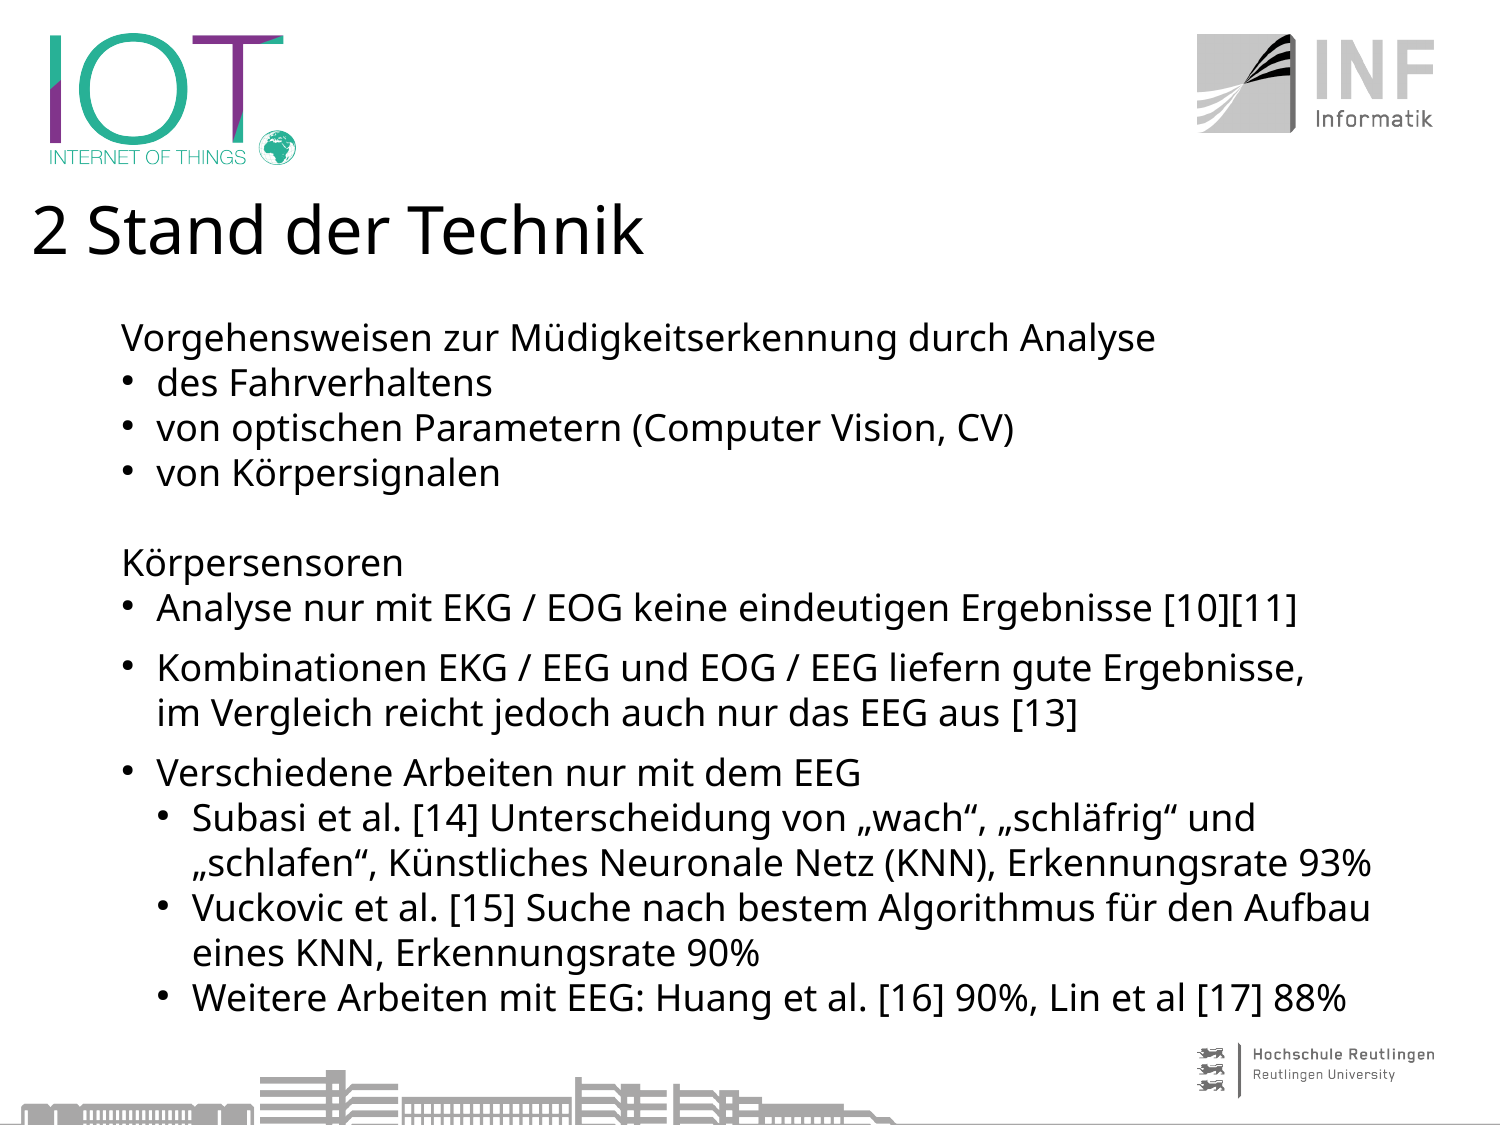

2 Stand der Technik
Vorgehensweisen zur Müdigkeitserkennung durch Analyse
des Fahrverhaltens
von optischen Parametern (Computer Vision, CV)
von Körpersignalen
Körpersensoren
Analyse nur mit EKG / EOG keine eindeutigen Ergebnisse [10][11]
Kombinationen EKG / EEG und EOG / EEG liefern gute Ergebnisse,
im Vergleich reicht jedoch auch nur das EEG aus [13]
Verschiedene Arbeiten nur mit dem EEG
Subasi et al. [14] Unterscheidung von „wach“, „schläfrig“ und „schlafen“, Künstliches Neuronale Netz (KNN), Erkennungsrate 93%
Vuckovic et al. [15] Suche nach bestem Algorithmus für den Aufbau eines KNN, Erkennungsrate 90%
Weitere Arbeiten mit EEG: Huang et al. [16] 90%, Lin et al [17] 88%